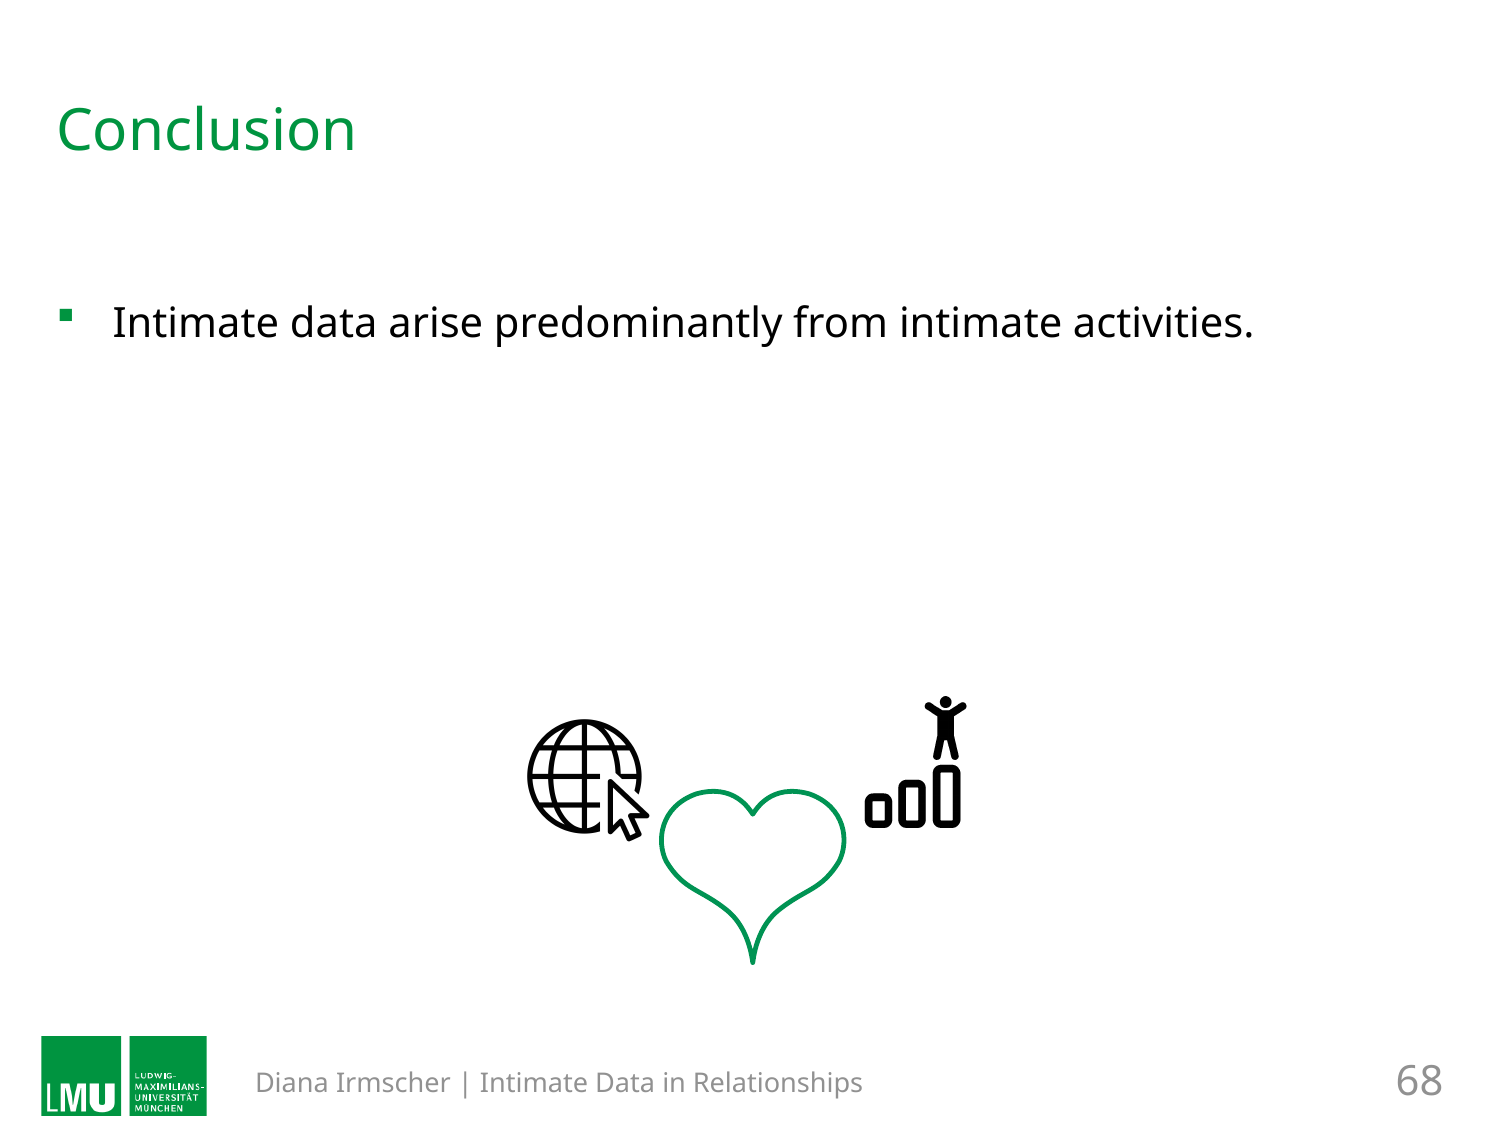

Conclusion
# Intimate data arise predominantly from intimate activities.
Diana Irmscher | Intimate Data in Relationships